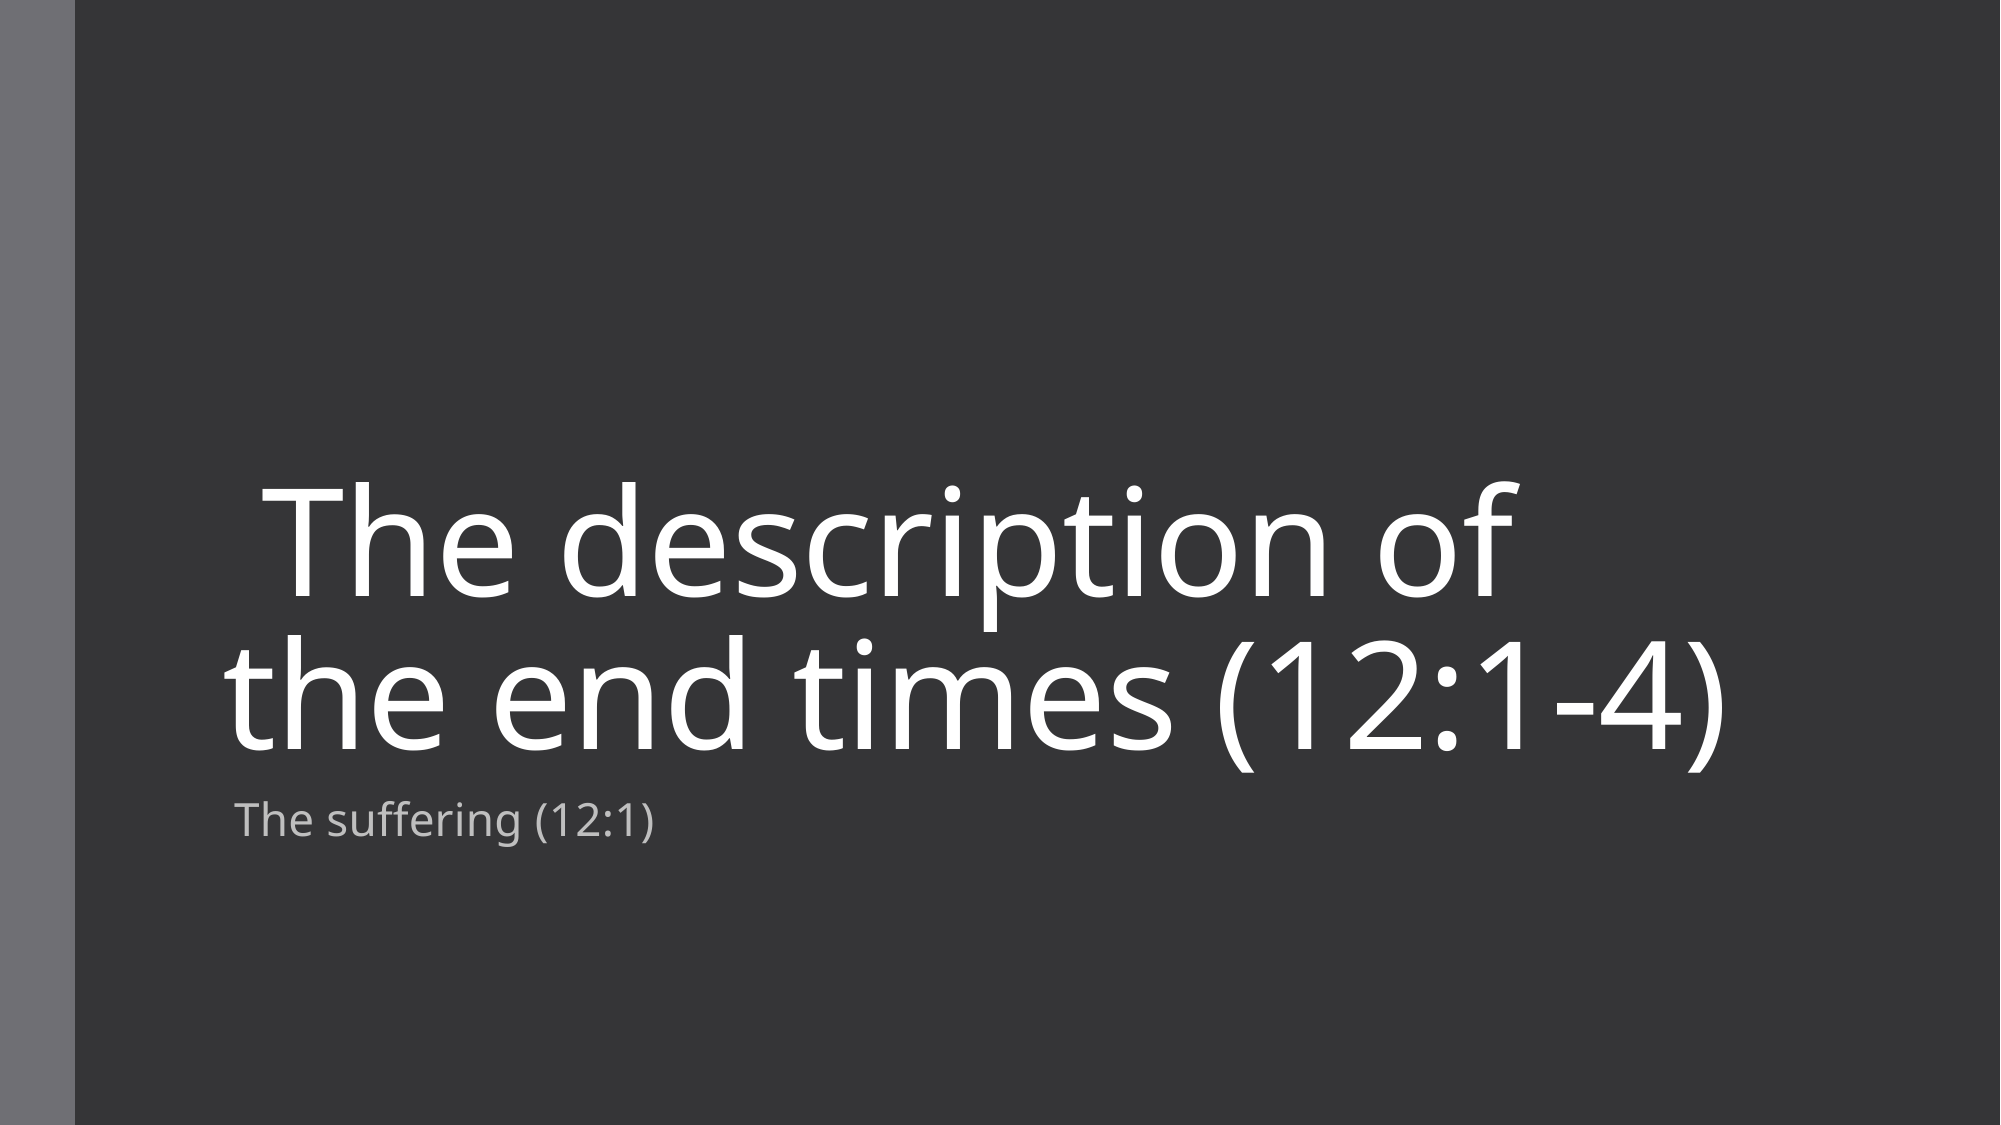

# The description of the end times (12:1-4)
 The suffering (12:1)